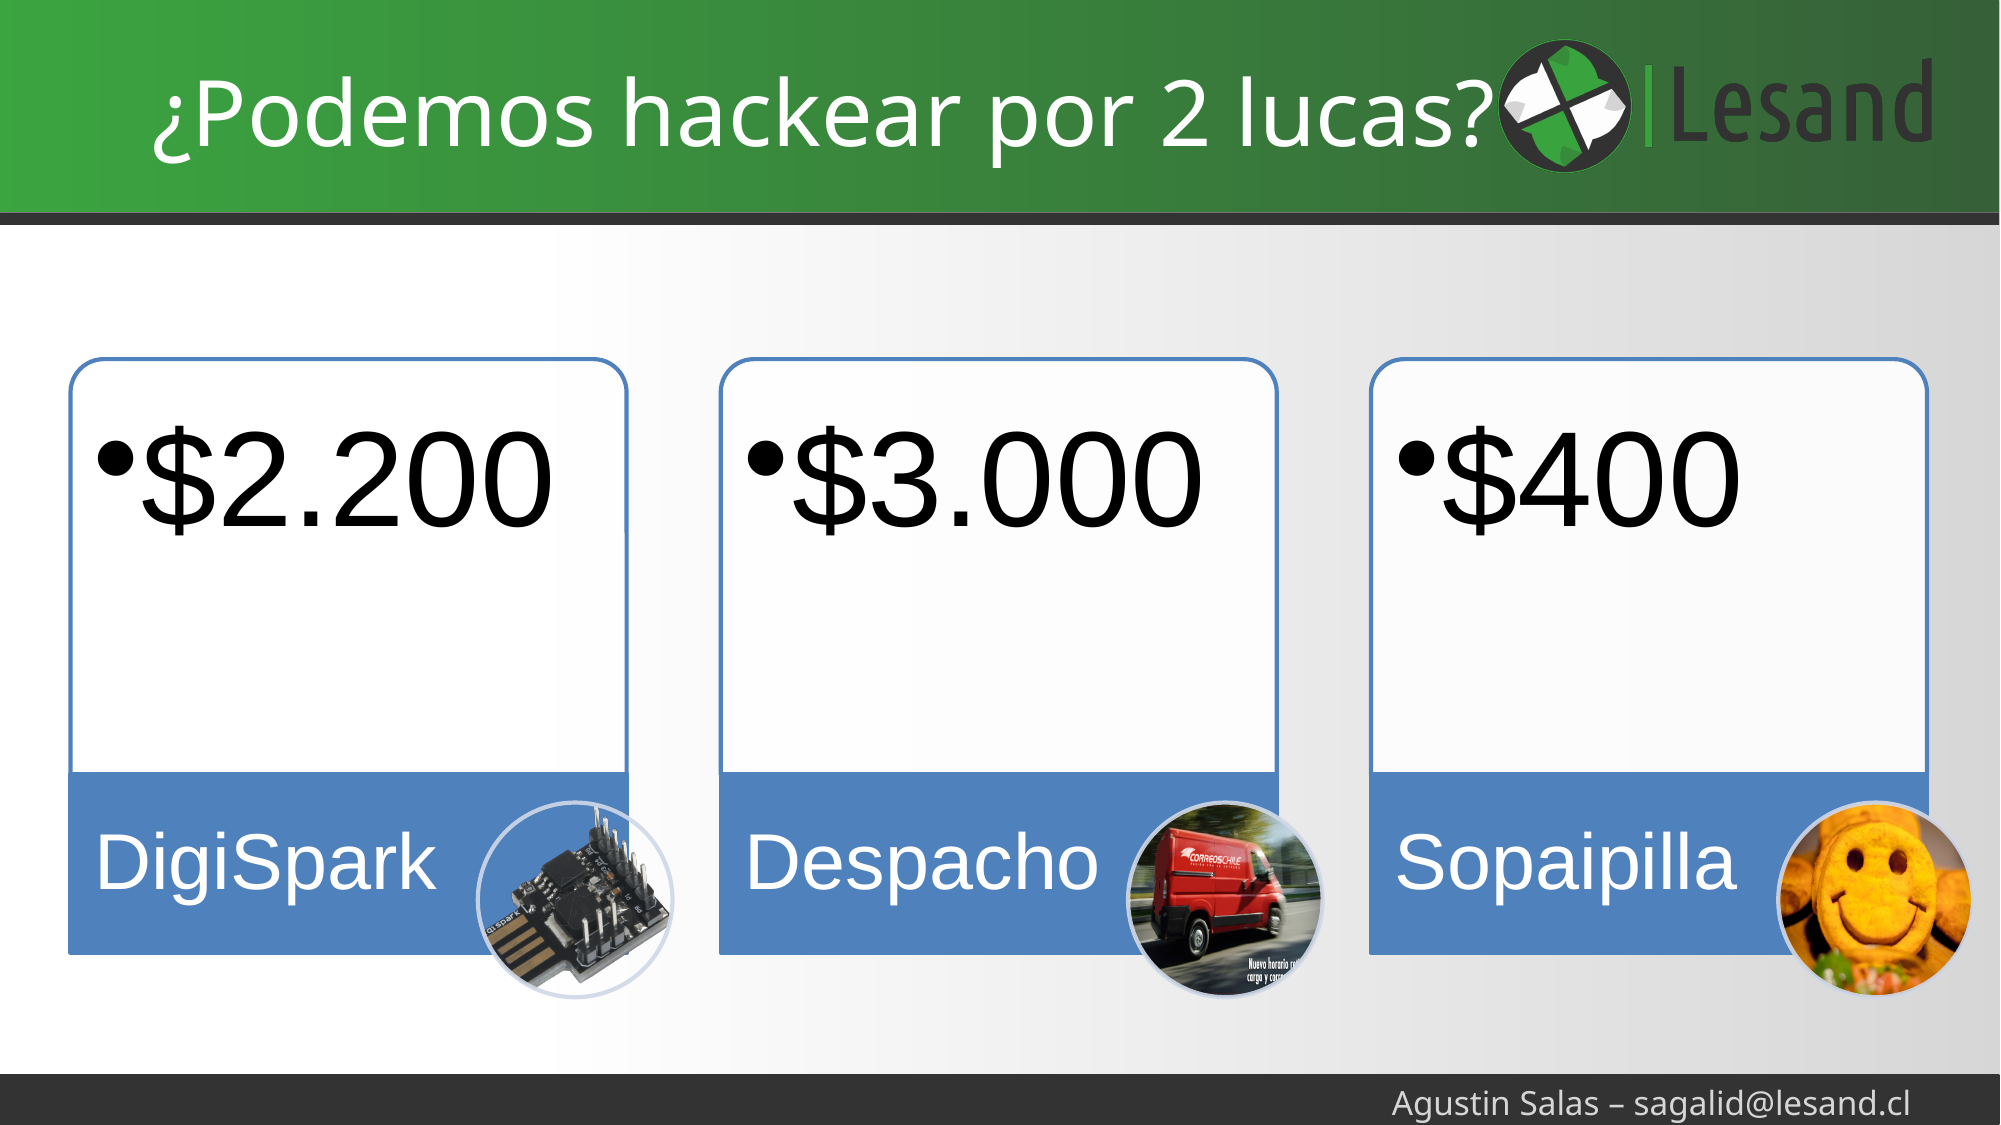

¿Podemos hackear por 2 lucas?
$2.200
$3.000
$400
DigiSpark
Despacho
Sopaipilla